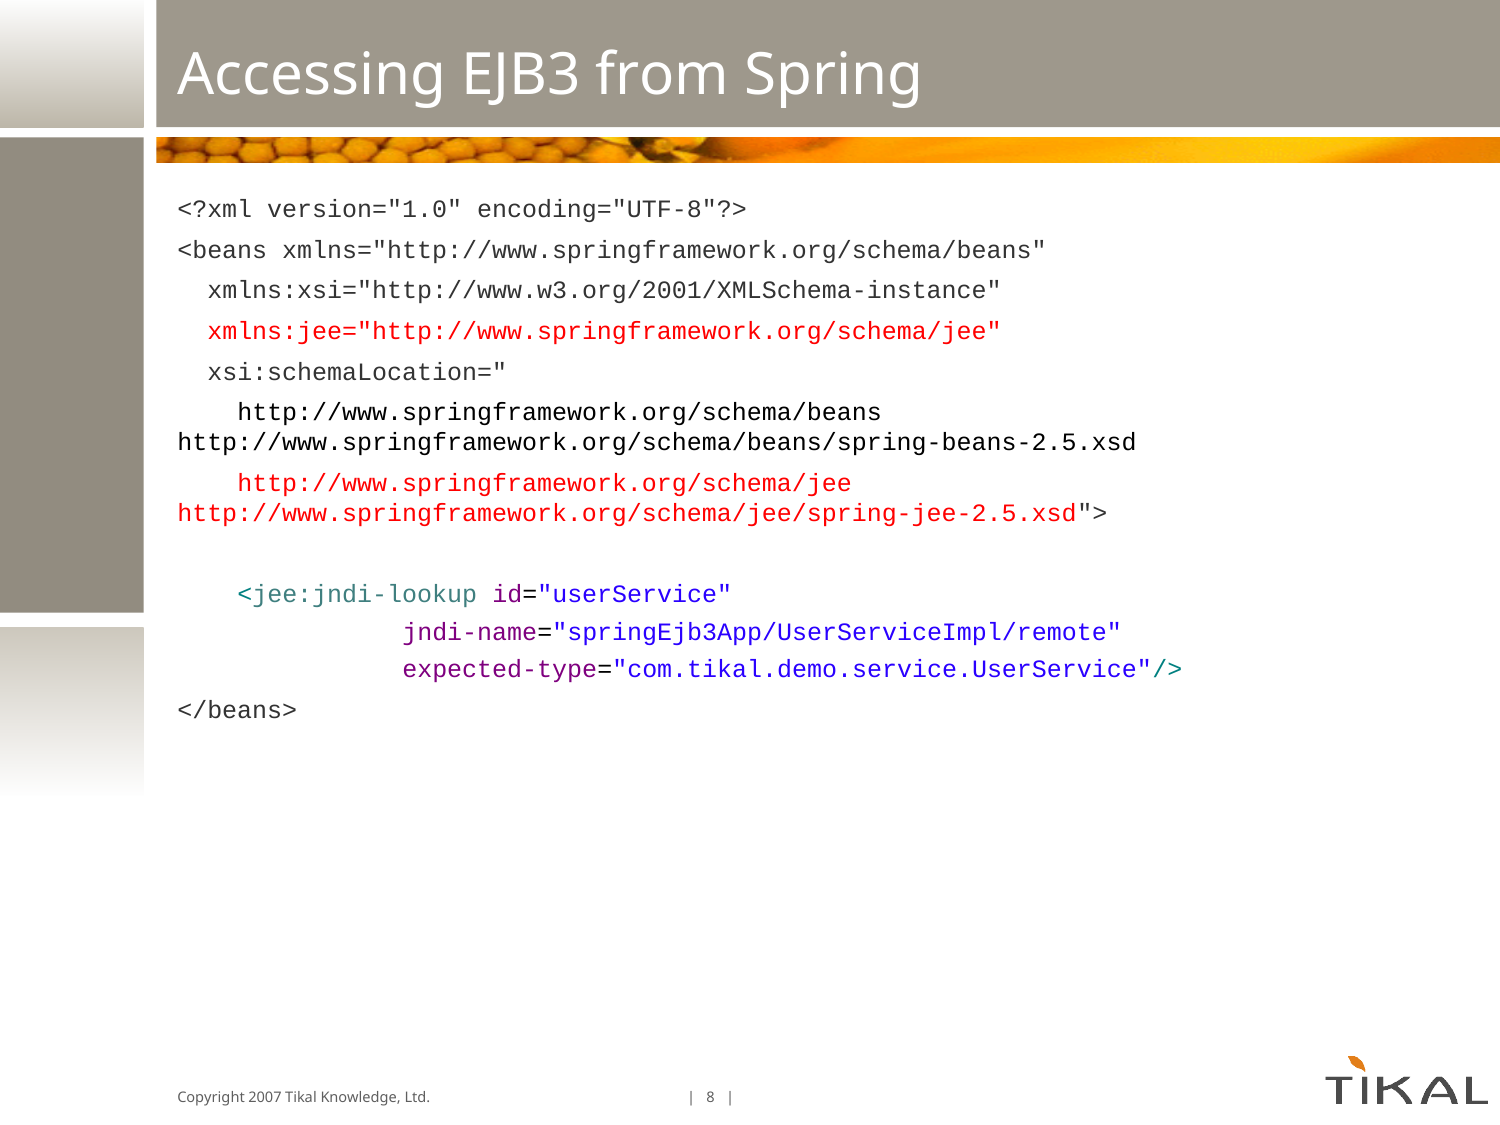

# Accessing EJB3 from Spring
<?xml version="1.0" encoding="UTF-8"?>
<beans xmlns="http://www.springframework.org/schema/beans"
 xmlns:xsi="http://www.w3.org/2001/XMLSchema-instance"
 xmlns:jee="http://www.springframework.org/schema/jee"
 xsi:schemaLocation="
 http://www.springframework.org/schema/beans http://www.springframework.org/schema/beans/spring-beans-2.5.xsd
 http://www.springframework.org/schema/jee http://www.springframework.org/schema/jee/spring-jee-2.5.xsd">
 <jee:jndi-lookup id="userService"
jndi-name="springEjb3App/UserServiceImpl/remote"
expected-type="com.tikal.demo.service.UserService"/>
</beans>